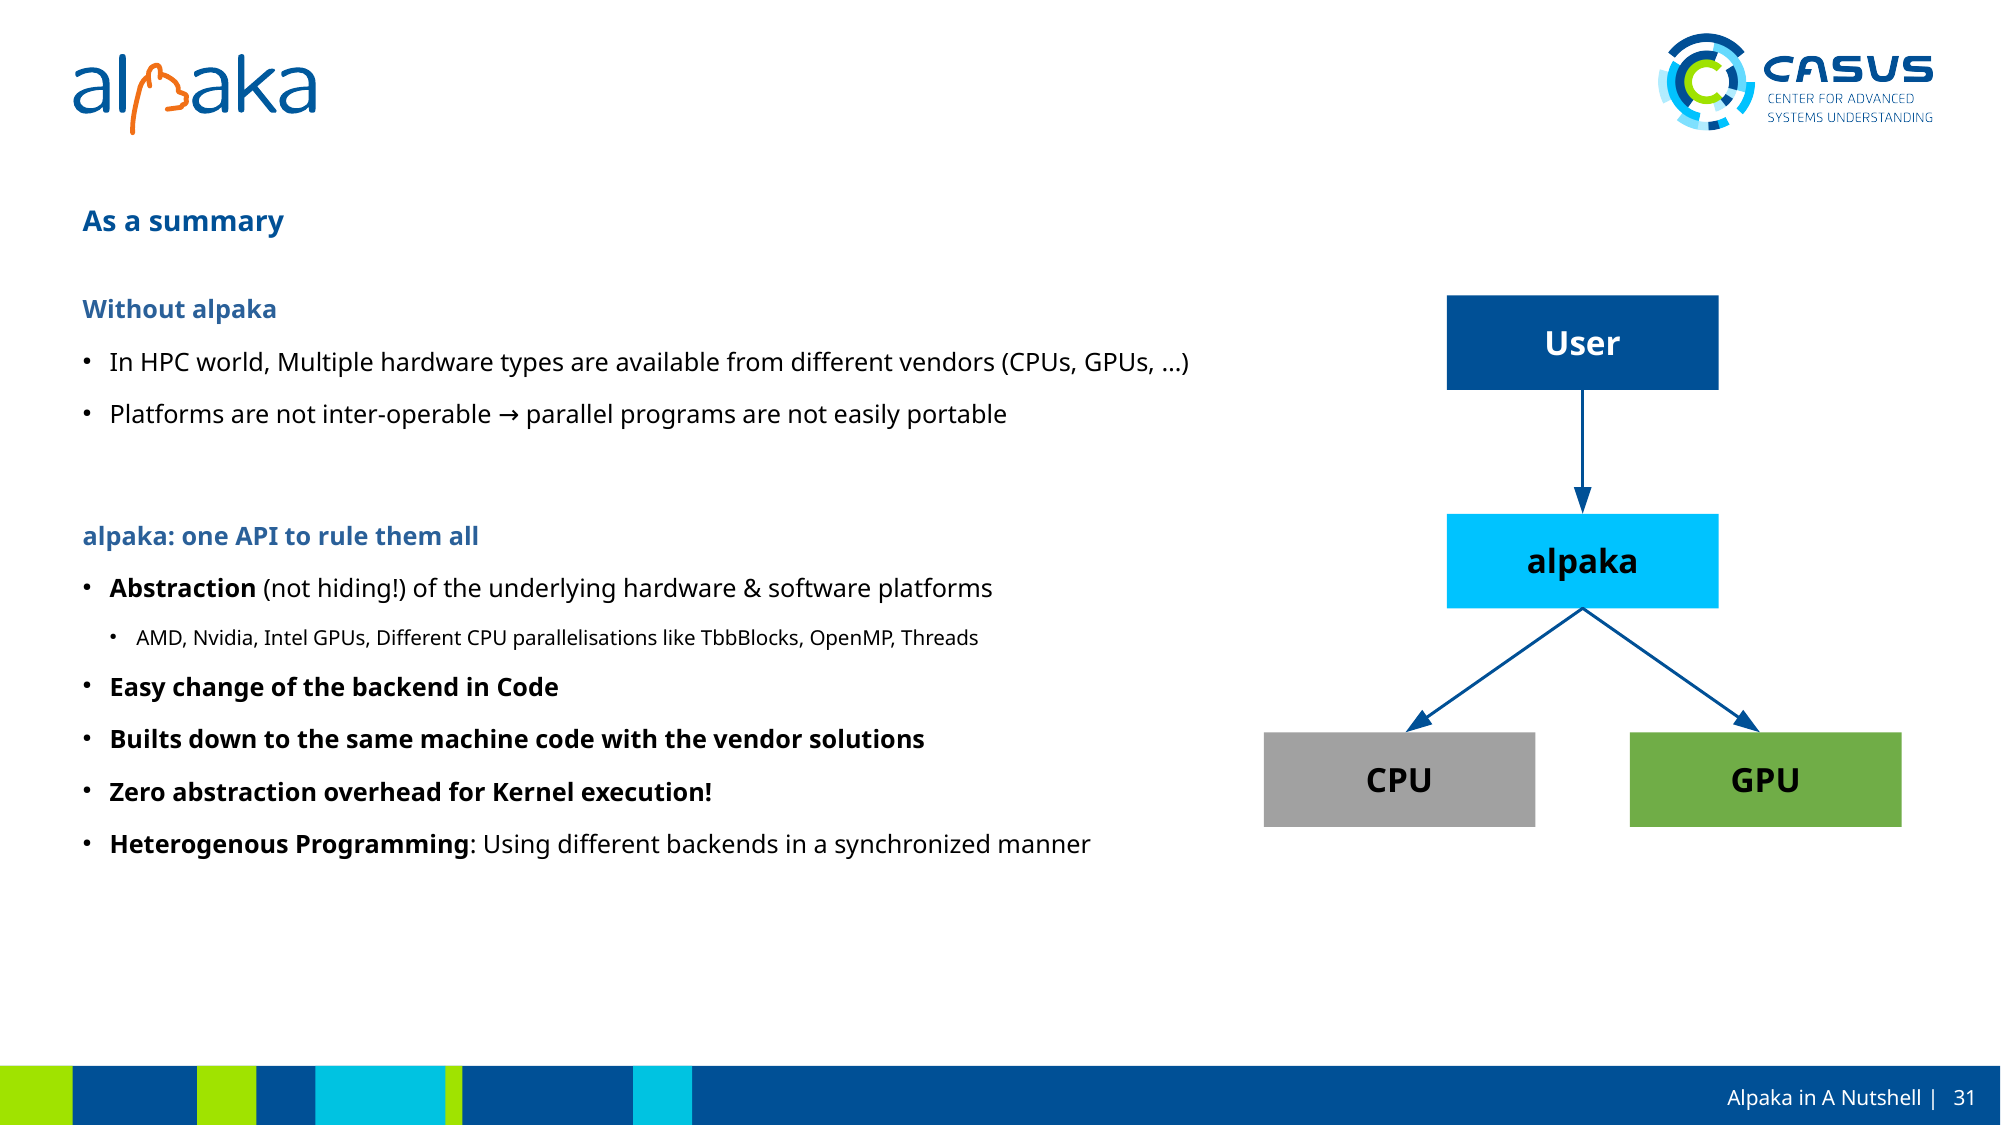

# As a summary
Without alpaka
In HPC world, Multiple hardware types are available from different vendors (CPUs, GPUs, …)
Platforms are not inter-operable → parallel programs are not easily portable
alpaka: one API to rule them all
Abstraction (not hiding!) of the underlying hardware & software platforms
AMD, Nvidia, Intel GPUs, Different CPU parallelisations like TbbBlocks, OpenMP, Threads
Easy change of the backend in Code
Builts down to the same machine code with the vendor solutions
Zero abstraction overhead for Kernel execution!
Heterogenous Programming: Using different backends in a synchronized manner
User
alpaka
CPU
GPU
Alpaka in A Nutshell
31